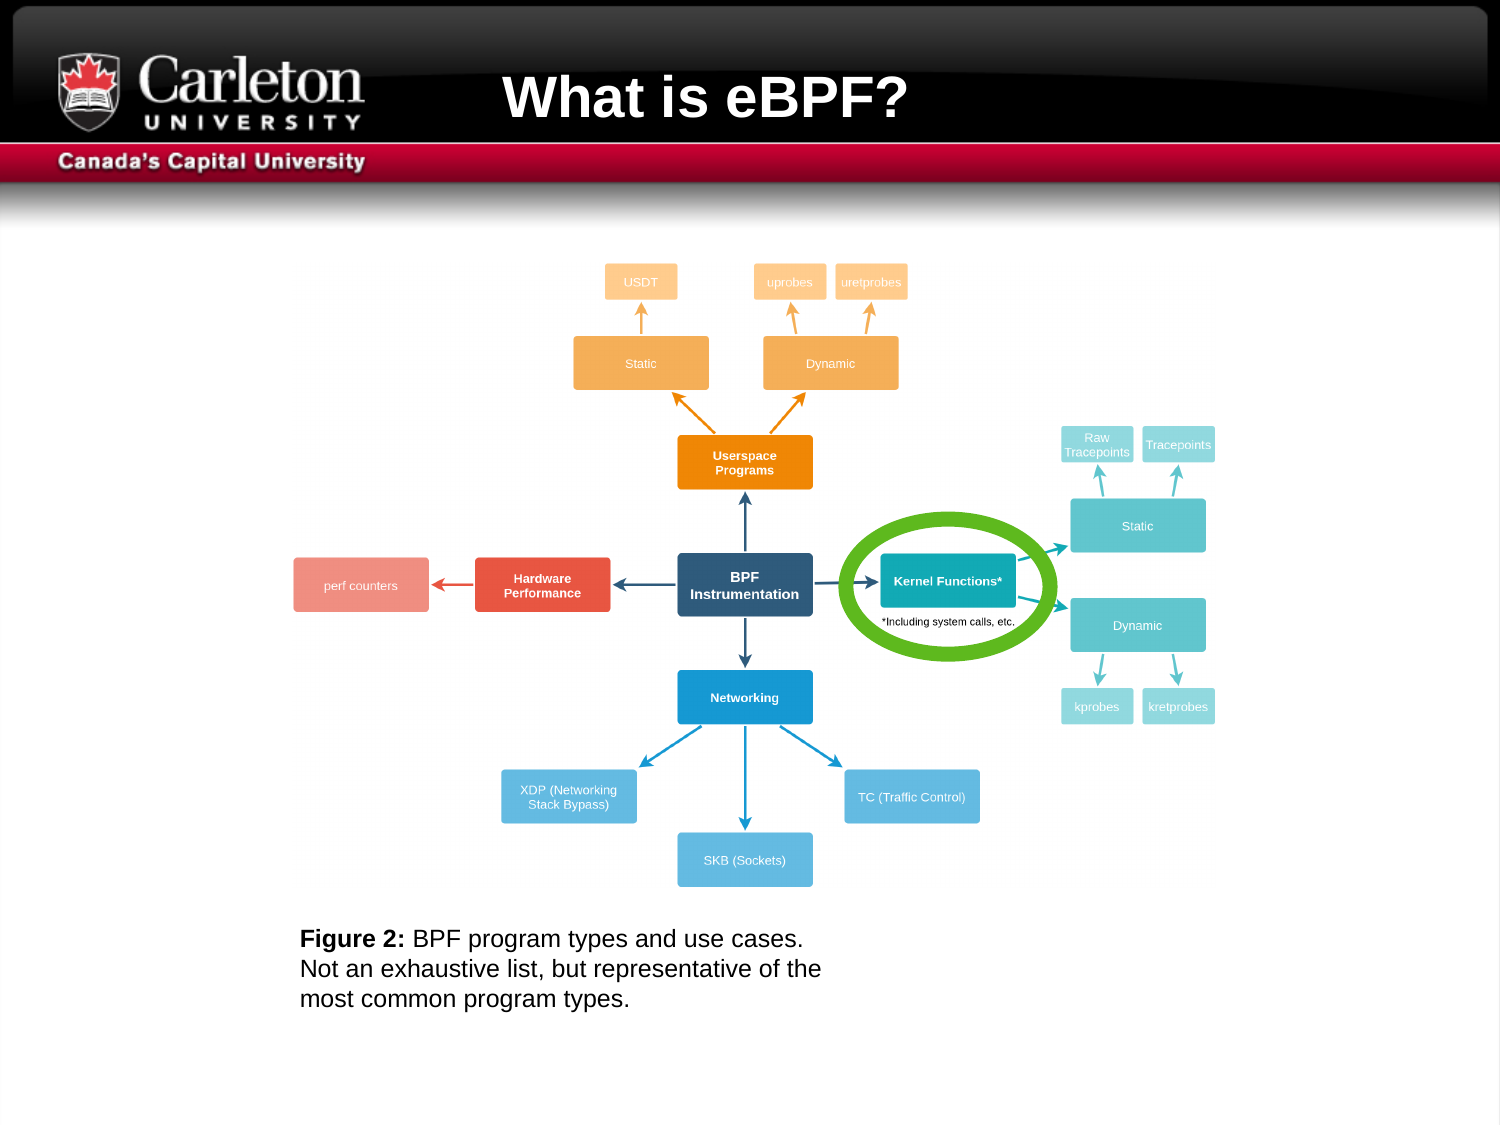

# What is eBPF?
Figure 2: BPF program types and use cases. Not an exhaustive list, but representative of the most common program types.